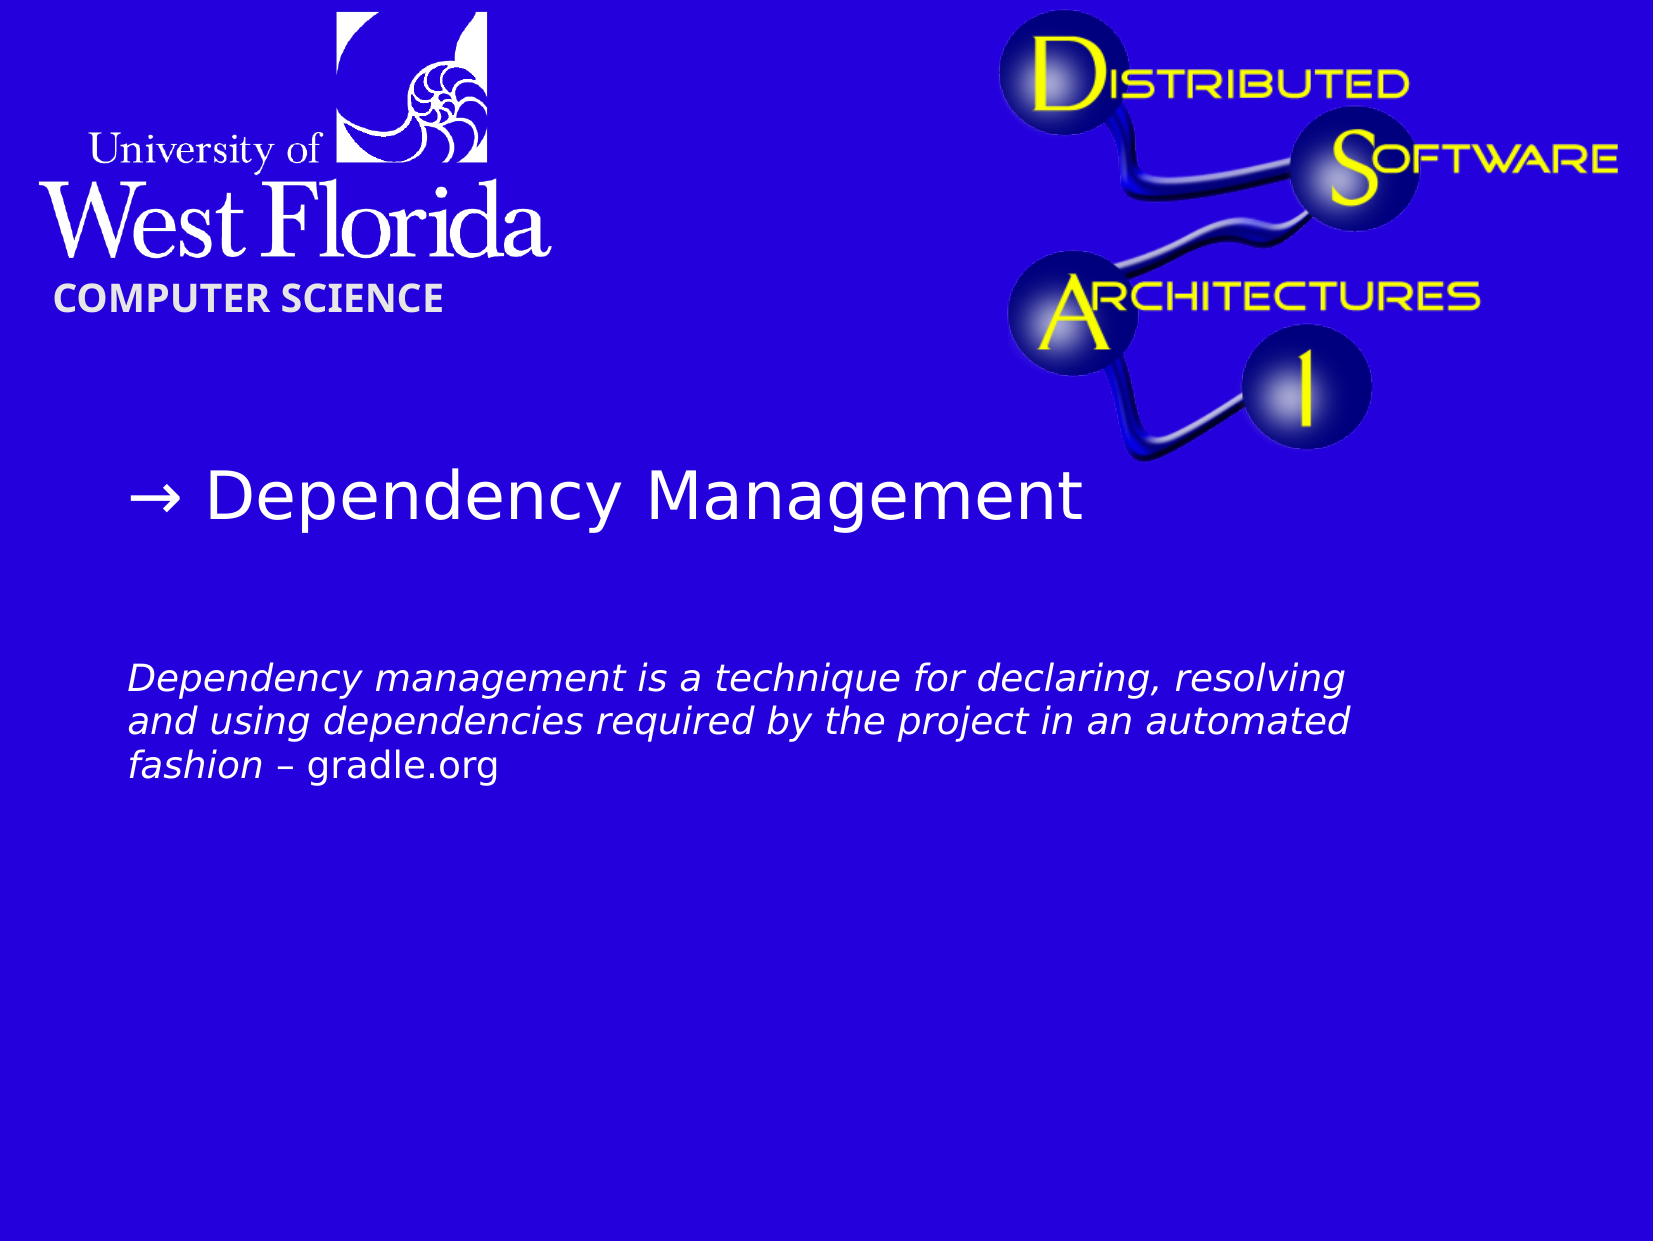

COMPUTER SCIENCE
→ Dependency Management
Dependency management is a technique for declaring, resolving and using dependencies required by the project in an automated fashion – gradle.org